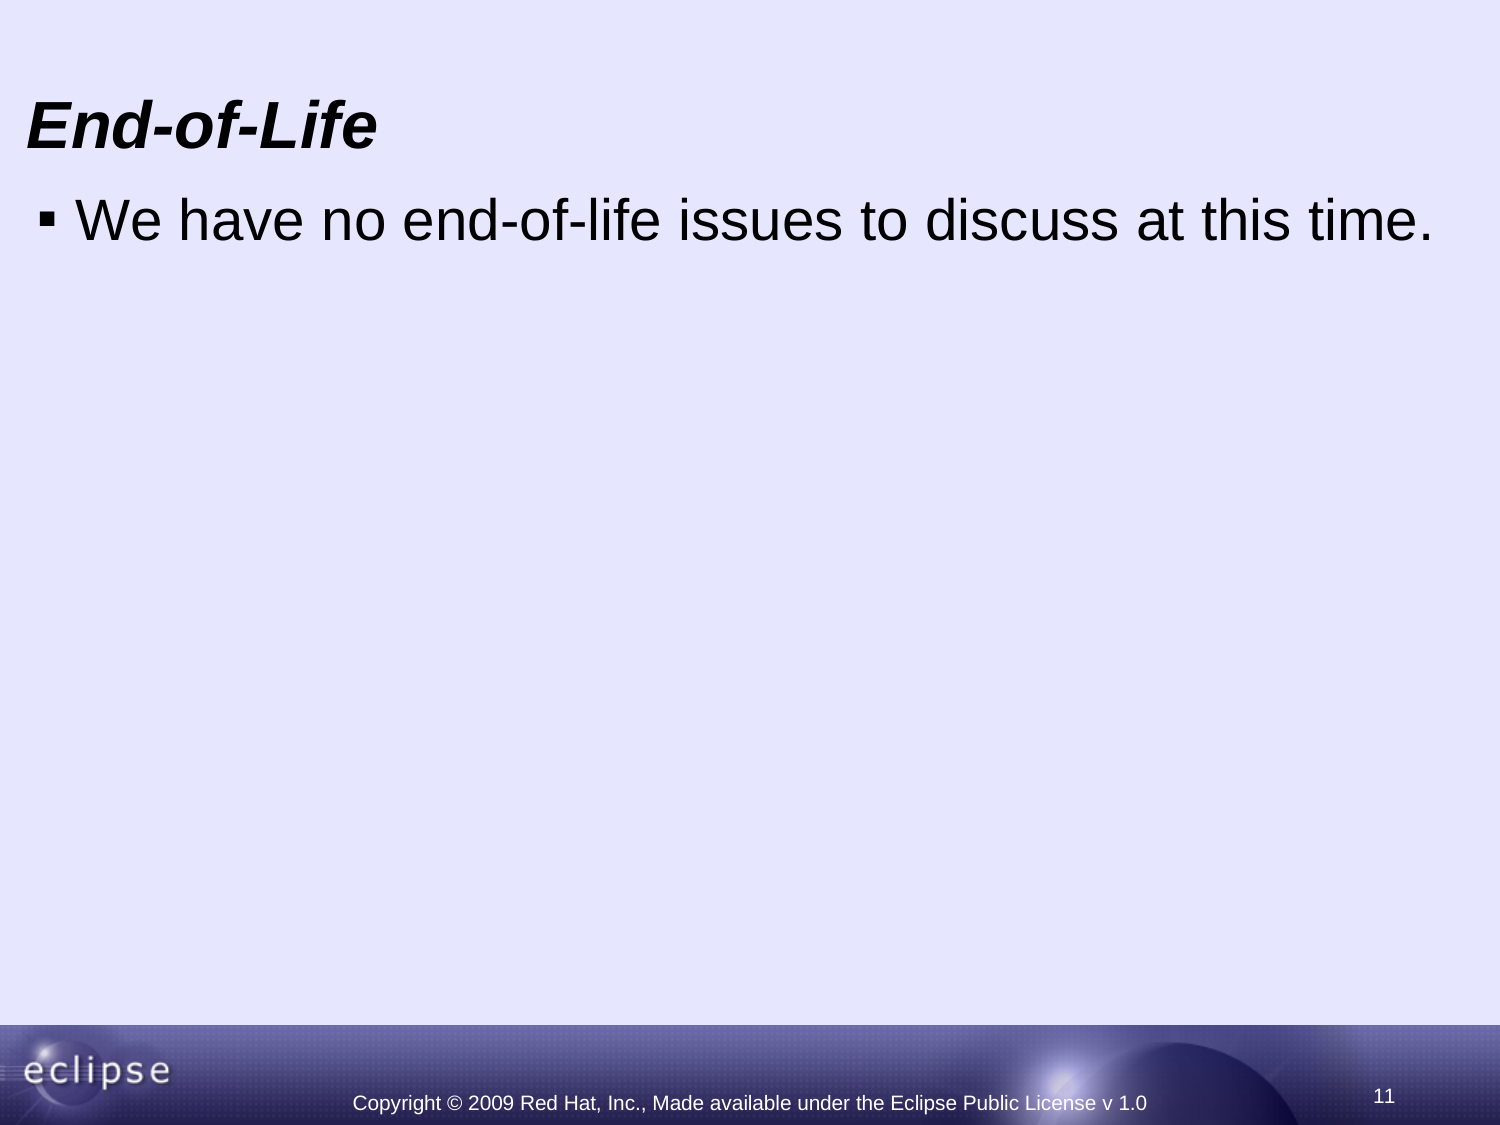

# End-of-Life
We have no end-of-life issues to discuss at this time.